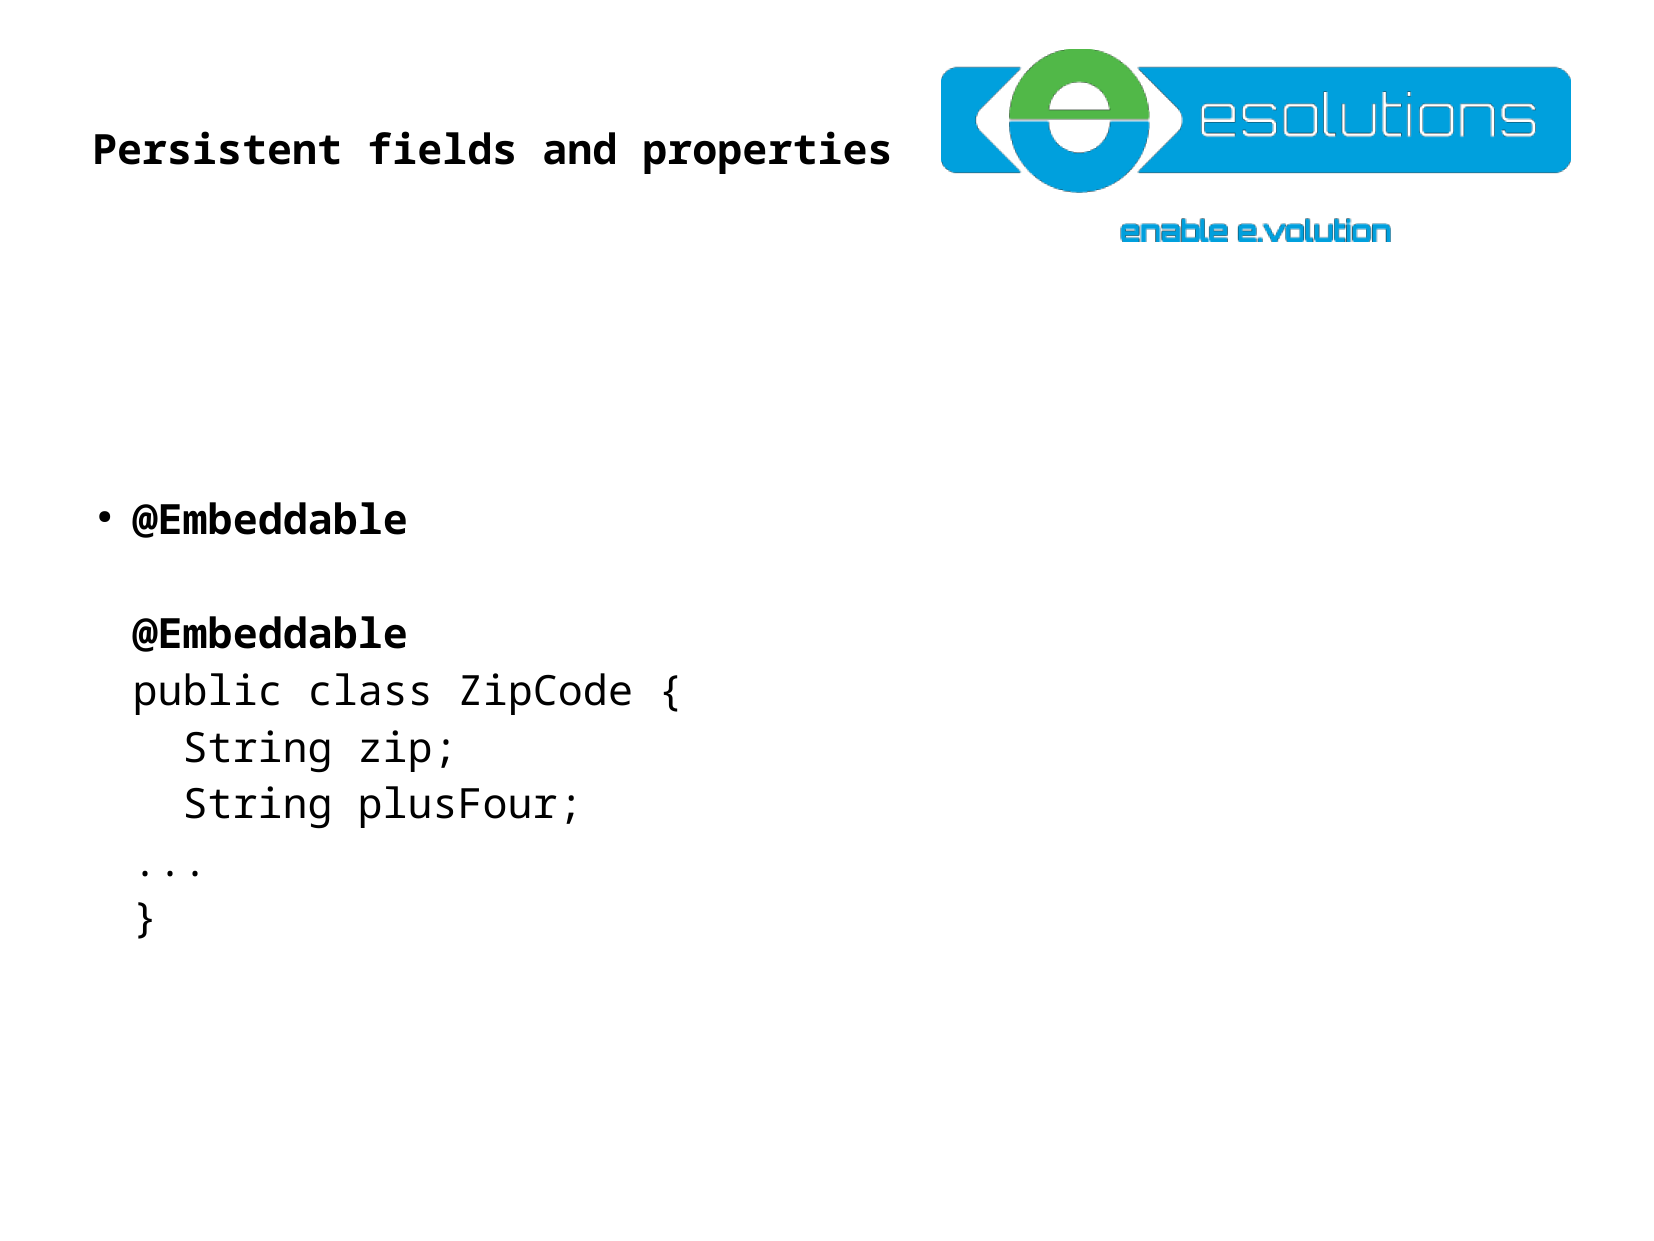

#
Clic
Persistent fields and properties
@Embeddable
@Embeddable
public class ZipCode {
 String zip;
 String plusFour;
...
}